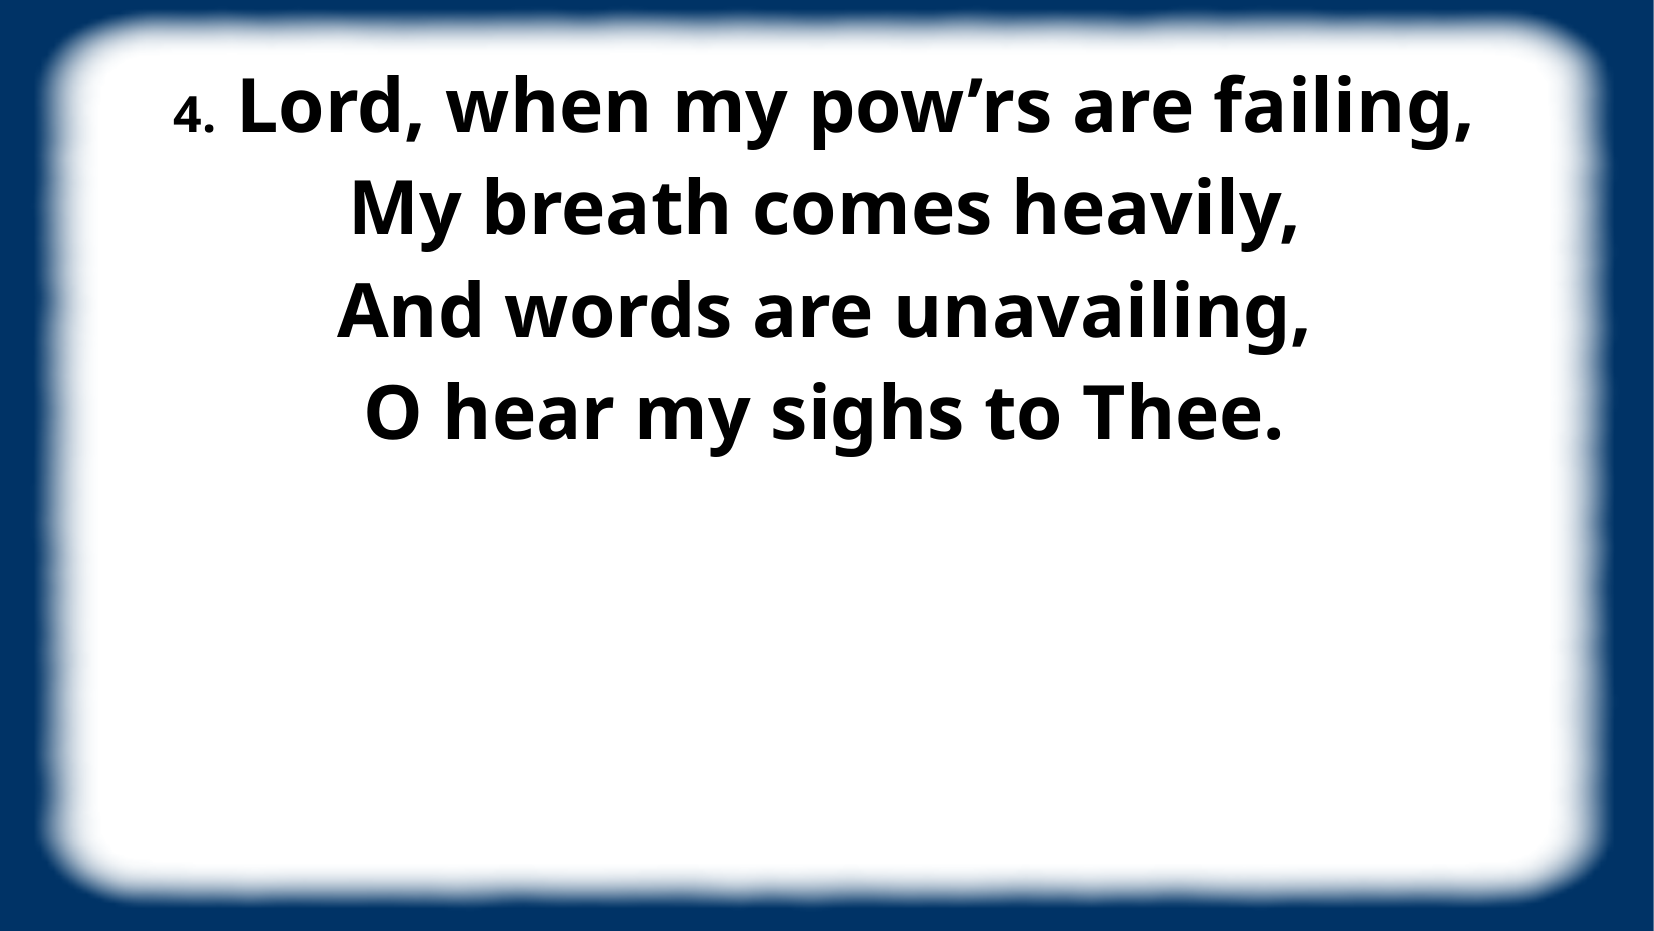

4. Lord, when my pow’rs are failing,
My breath comes heavily,
And words are unavailing,
O hear my sighs to Thee.